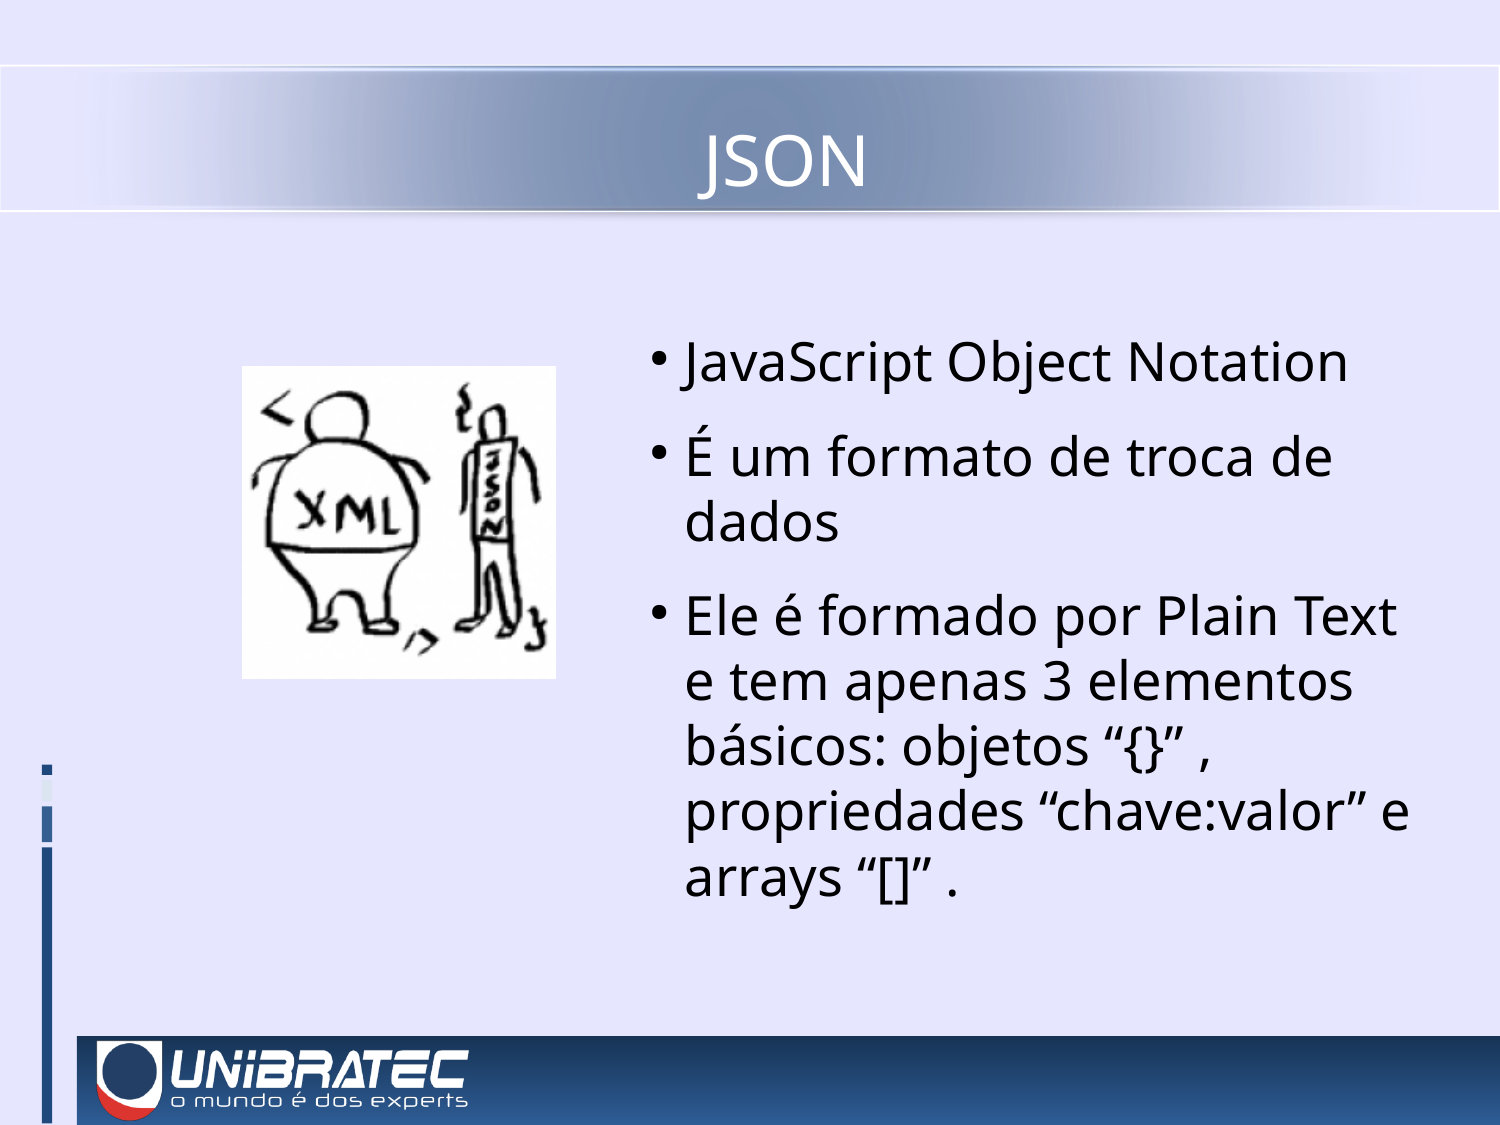

# JSON
JavaScript Object Notation
É um formato de troca de dados
Ele é formado por Plain Text e tem apenas 3 elementos básicos: objetos “{}” , propriedades “chave:valor” e arrays “[]” .